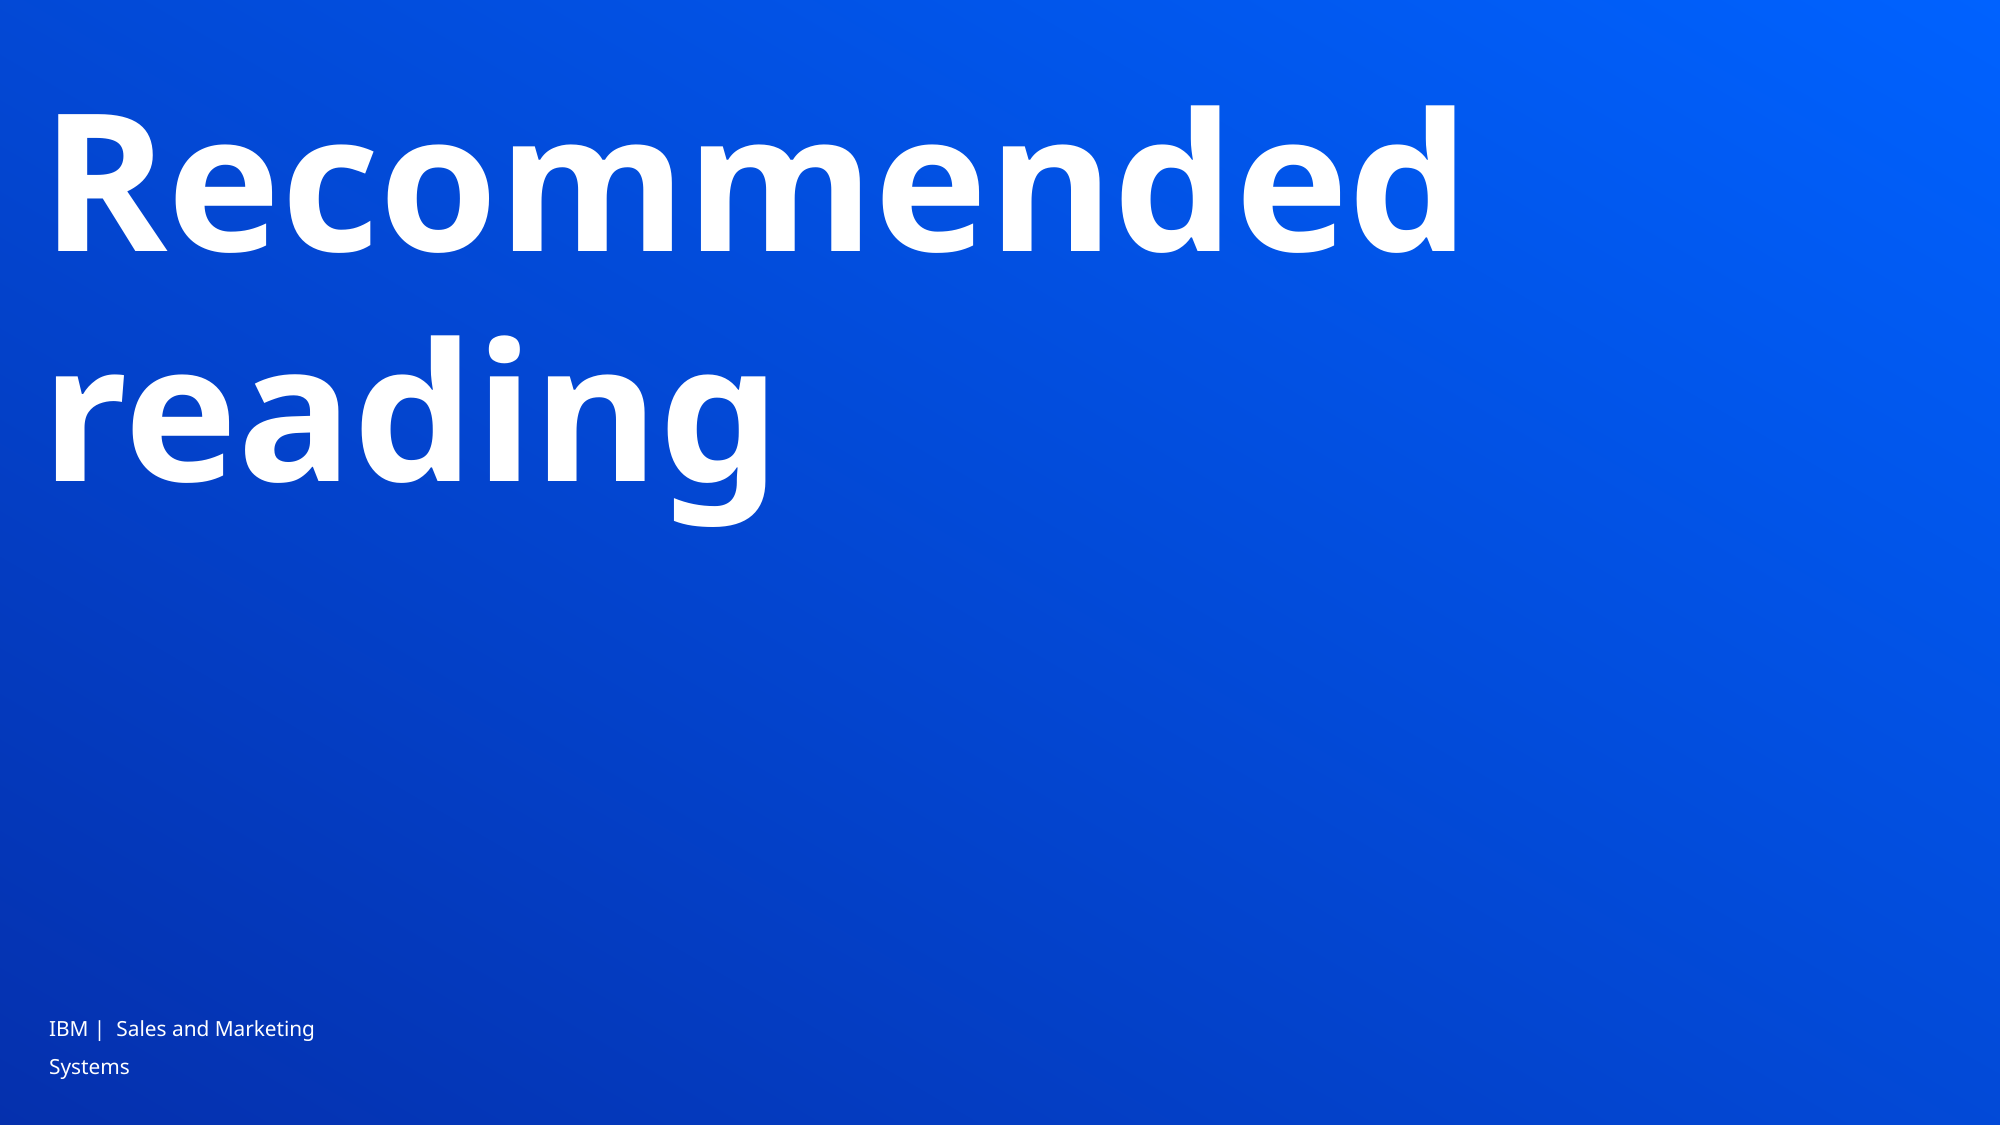

# Recommended reading
IBM | Sales and Marketing Systems